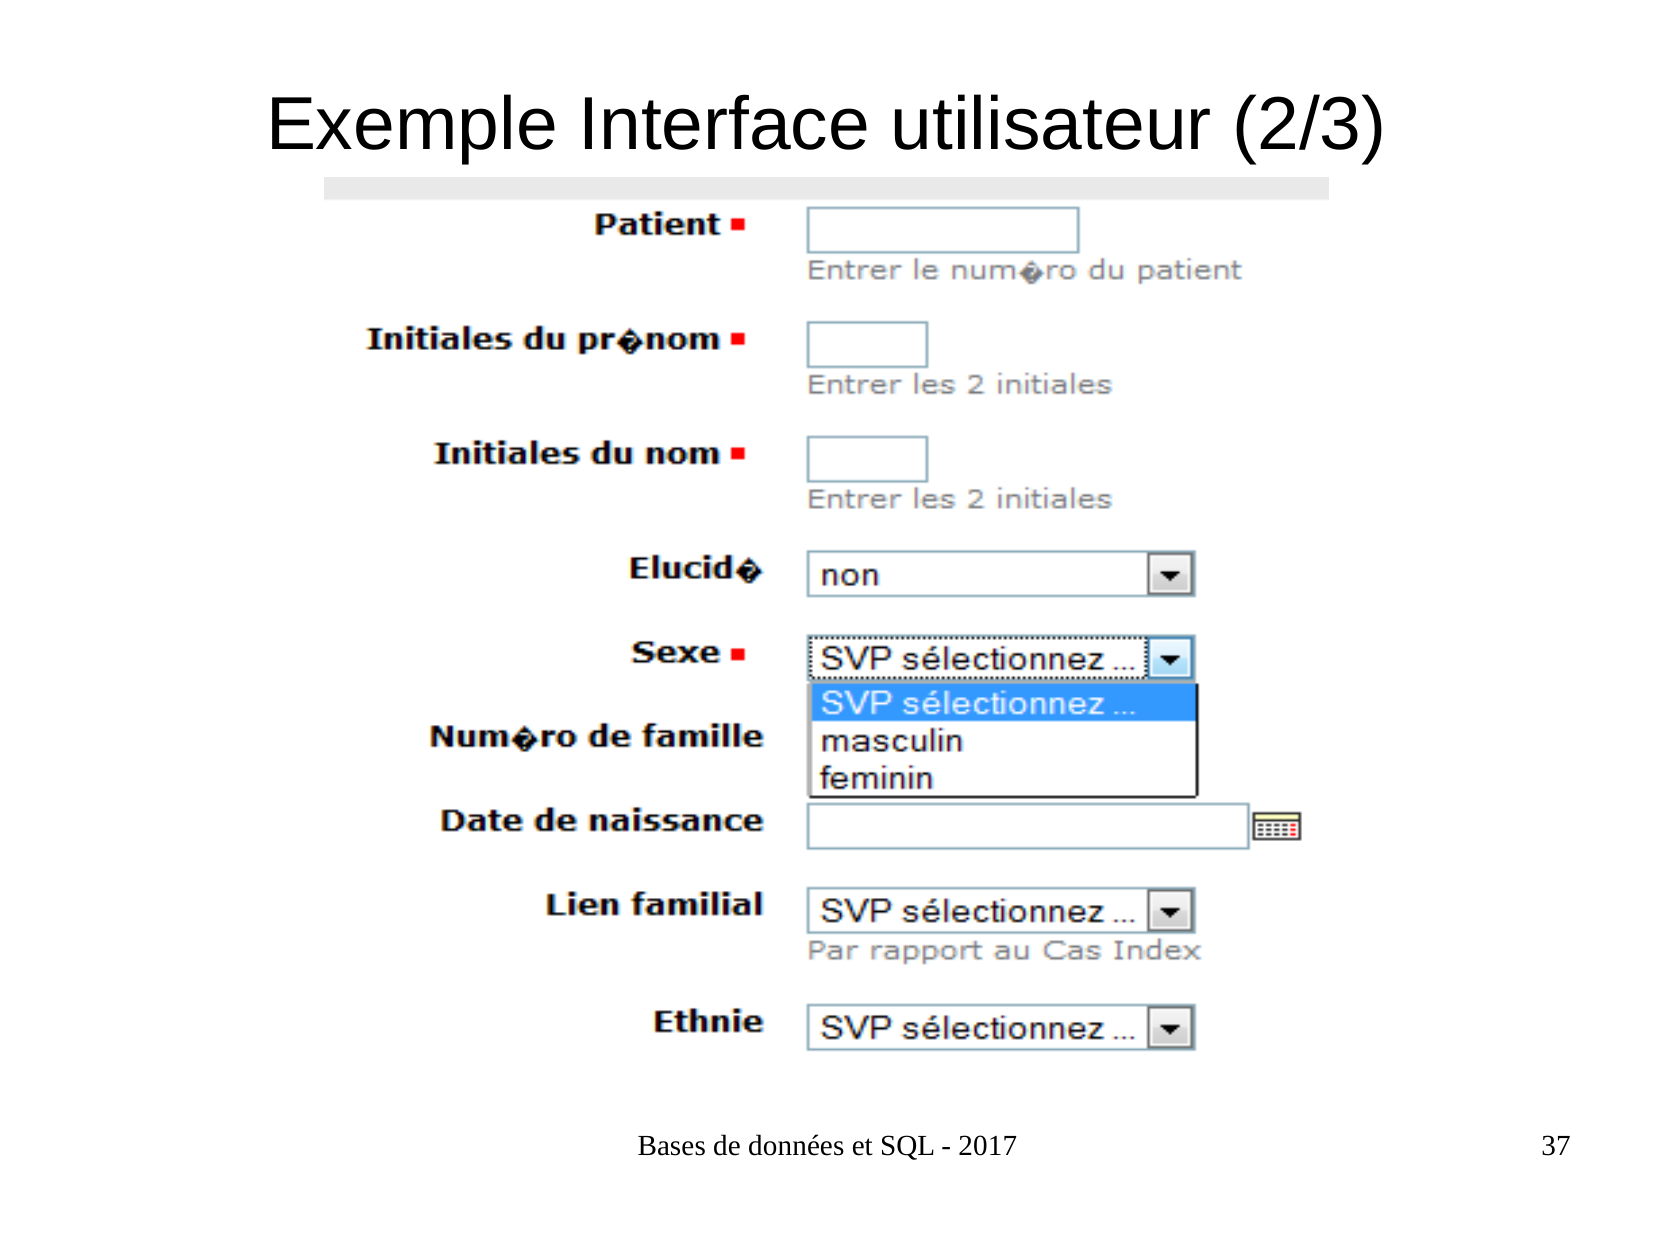

# Exemple Interface utilisateur (2/3)
Bases de données et SQL - 2017
37